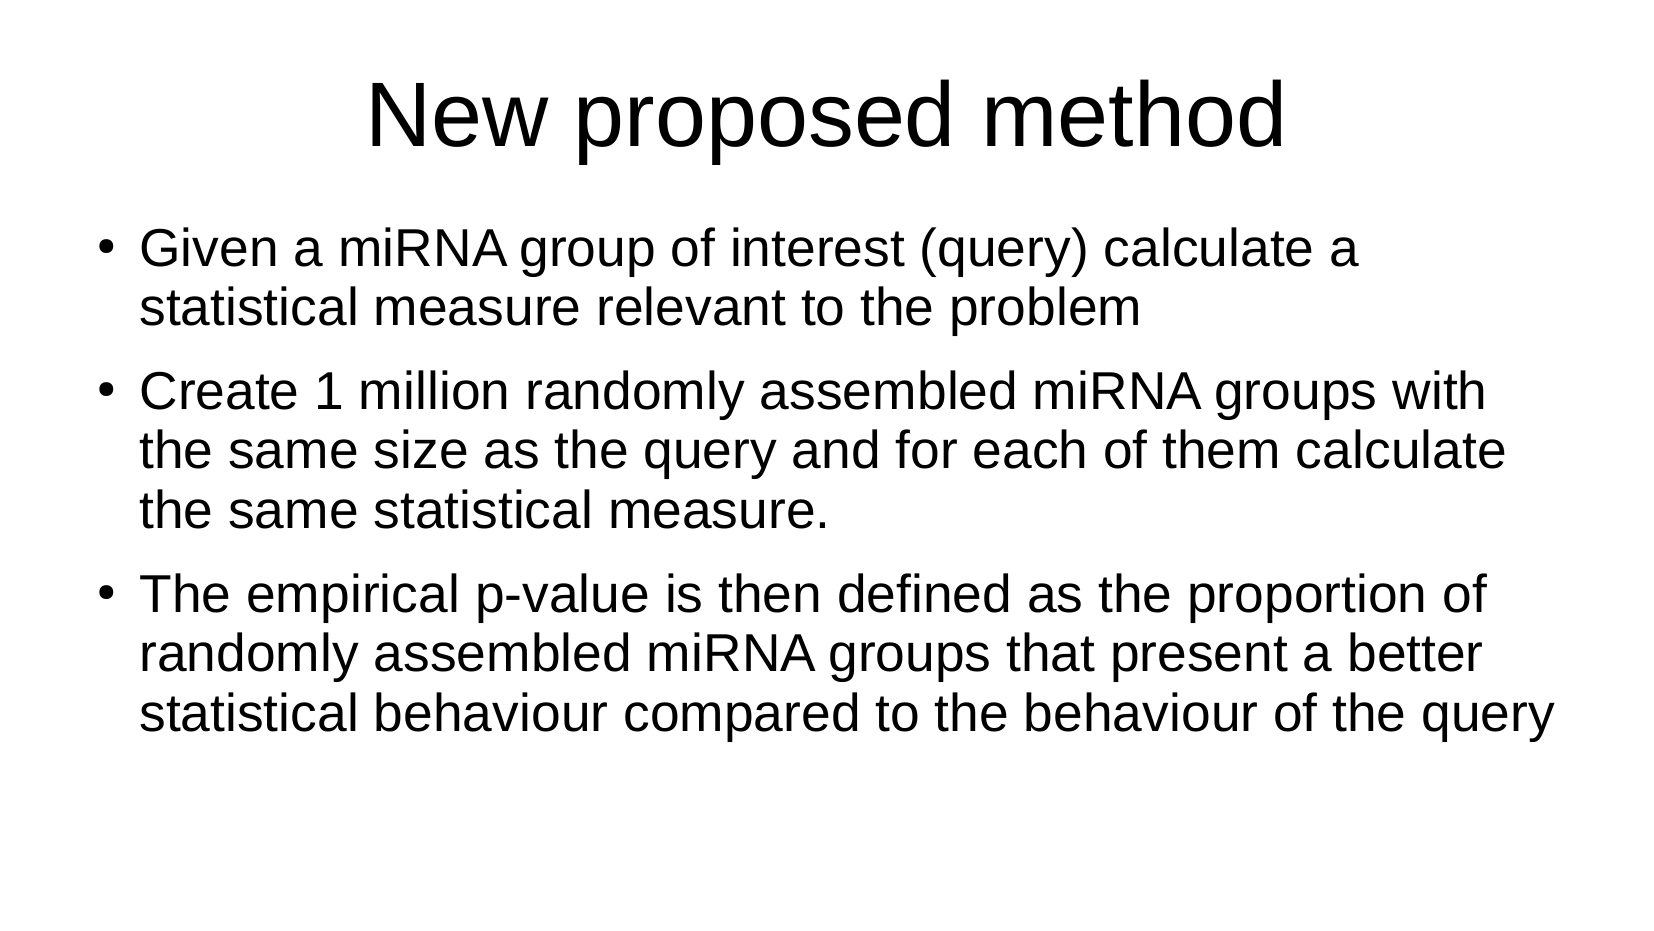

# New proposed method
Given a miRNA group of interest (query) calculate a statistical measure relevant to the problem
Create 1 million randomly assembled miRNA groups with the same size as the query and for each of them calculate the same statistical measure.
The empirical p-value is then defined as the proportion of randomly assembled miRNA groups that present a better statistical behaviour compared to the behaviour of the query